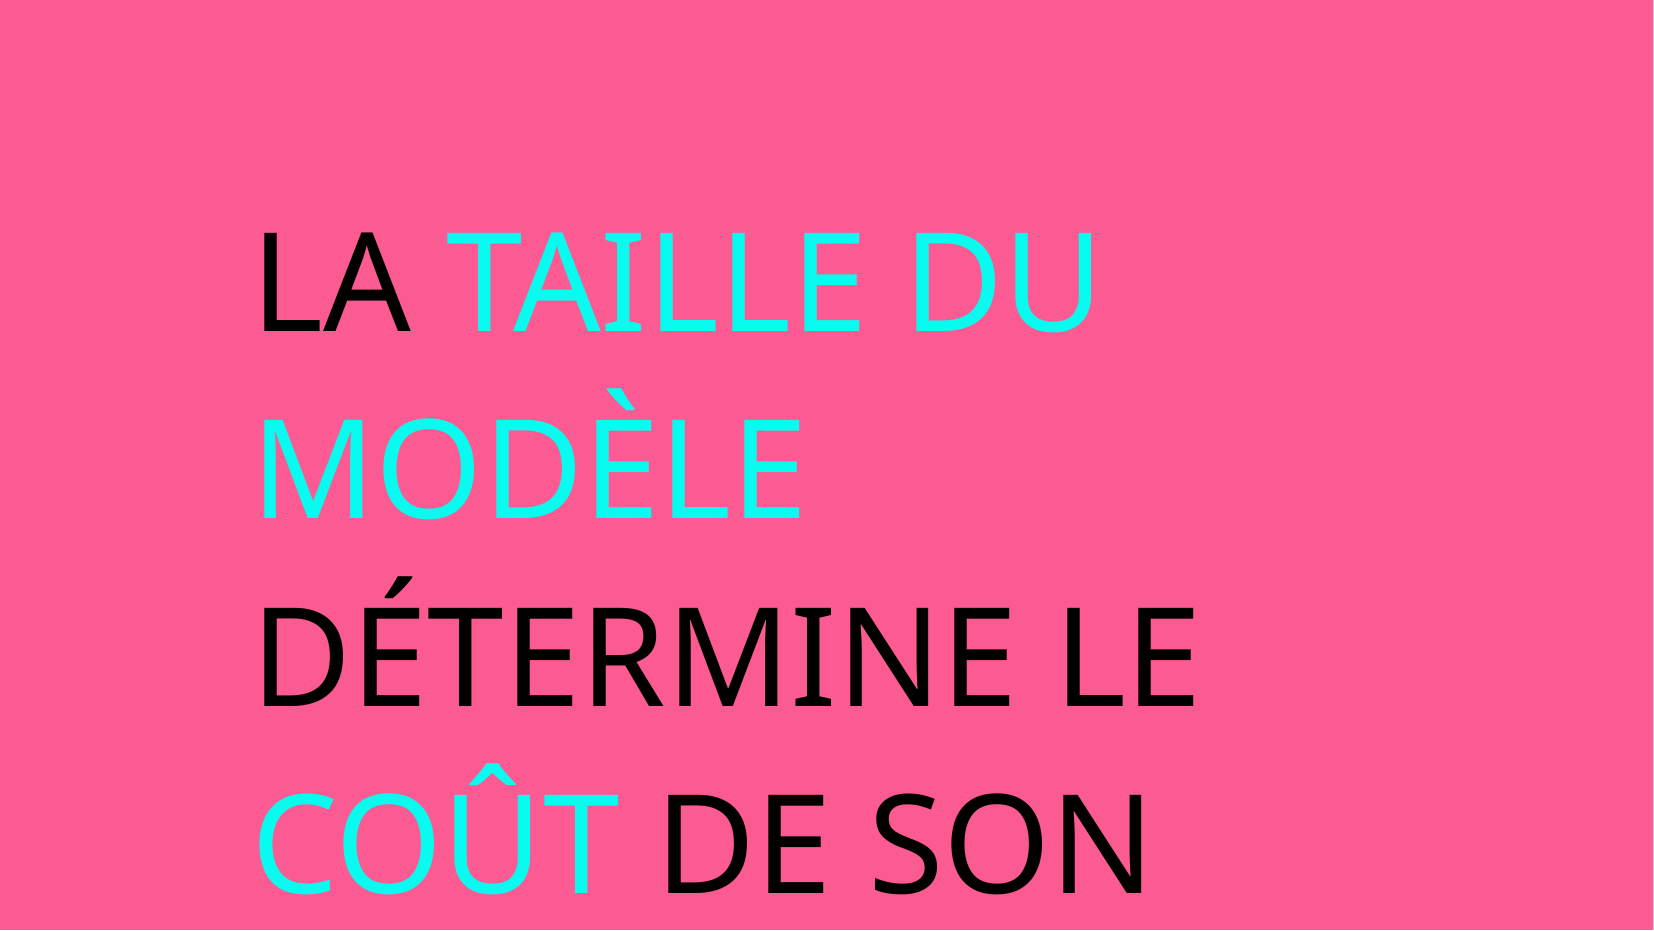

La taille du modèle détermine le coût de son utilisation